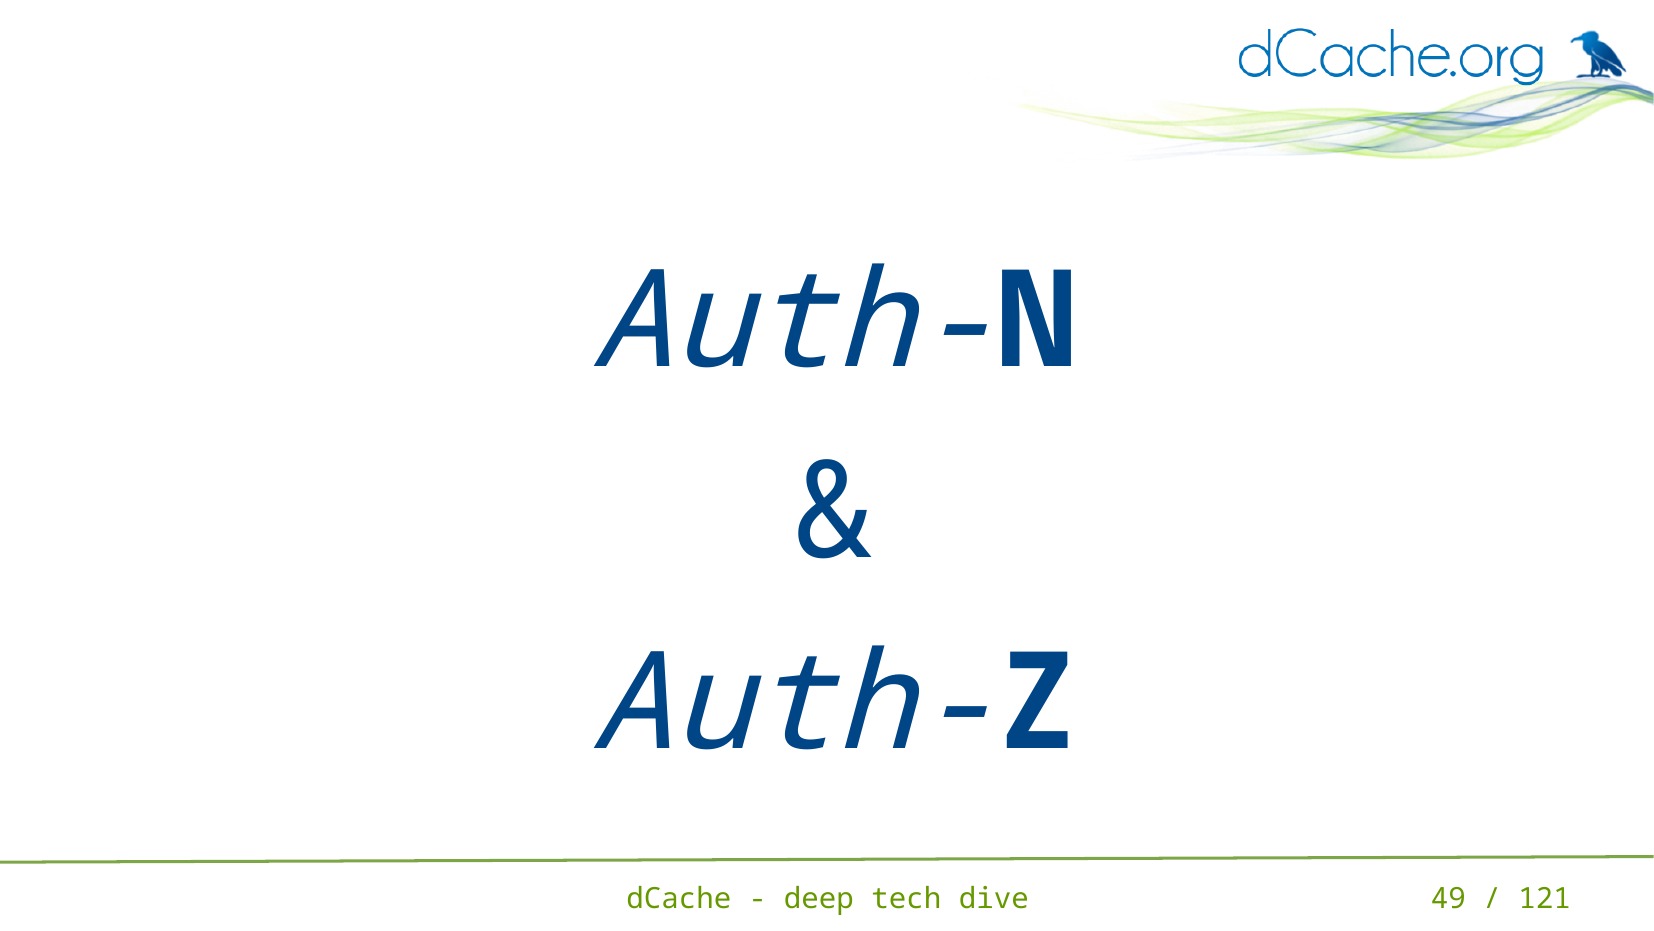

#
Auth-N
&
Auth-Z
dCache - deep tech dive
49